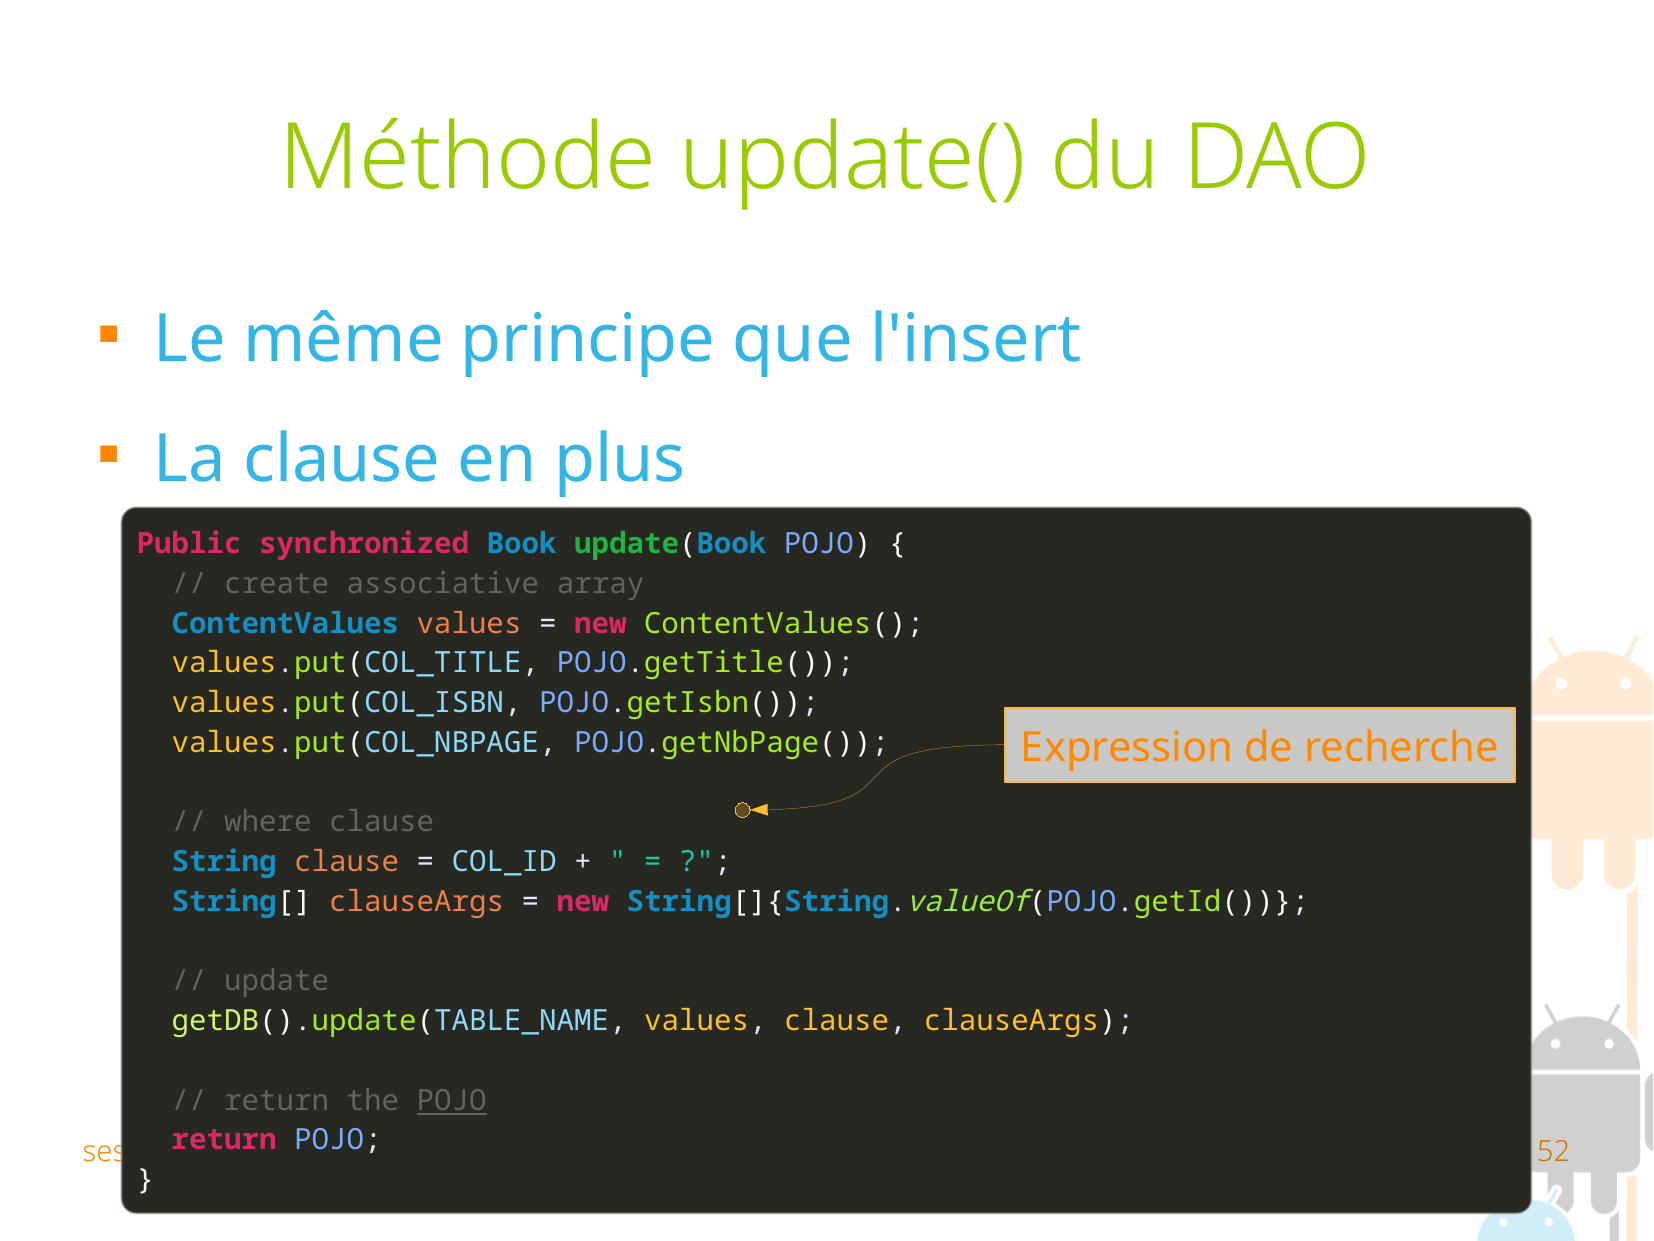

# Méthode update() du DAO
Le même principe que l'insert
La clause en plus
Public synchronized Book update(Book POJO) {
 // create associative array
 ContentValues values = new ContentValues();
 values.put(COL_TITLE, POJO.getTitle());
 values.put(COL_ISBN, POJO.getIsbn());
 values.put(COL_NBPAGE, POJO.getNbPage());
 // where clause
 String clause = COL_ID + " = ?";
 String[] clauseArgs = new String[]{String.valueOf(POJO.getId())};
 // update
 getDB().update(TABLE_NAME, values, clause, clauseArgs);
 // return the POJO
 return POJO;
}
Expression de recherche
session sept 2016
Yann Caron (c) 2014
52